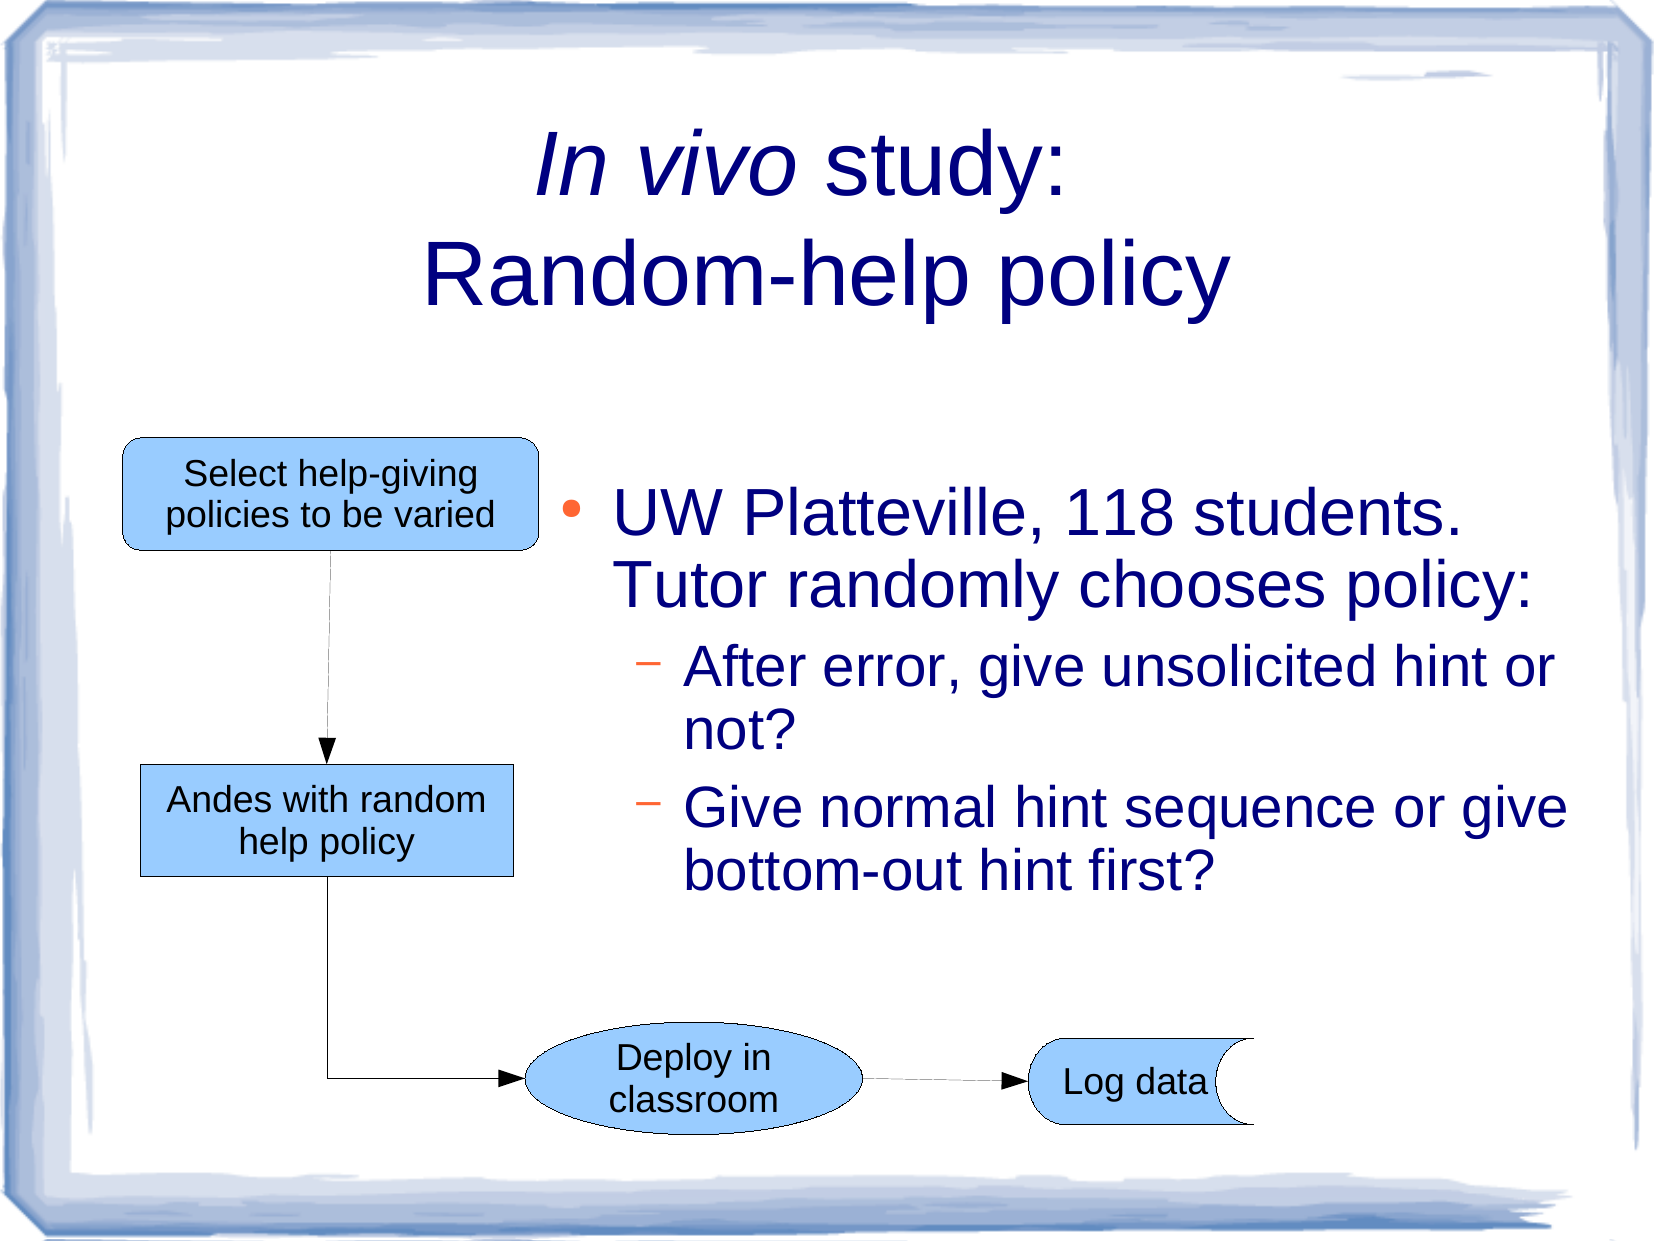

# In vivo study: Random-help policy
Select help-giving policies to be varied
Andes with random help policy
Deploy in classroom
Log data
UW Platteville, 118 students. Tutor randomly chooses policy:
After error, give unsolicited hint or not?
Give normal hint sequence or give bottom-out hint first?